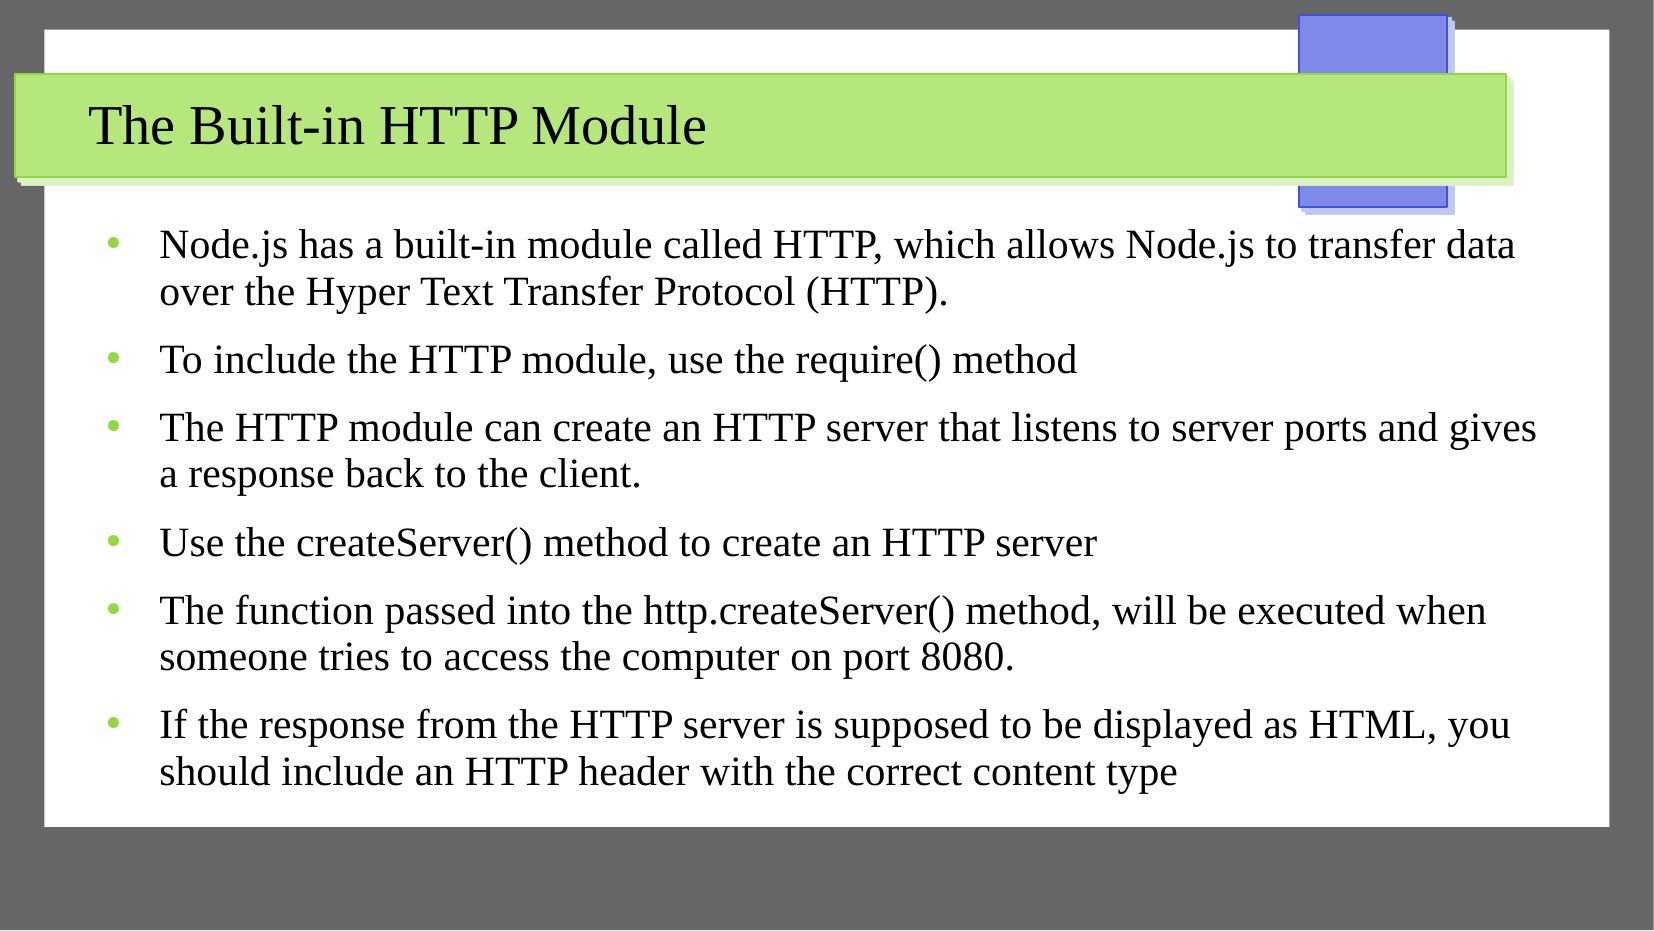

# The Built-in HTTP Module
Node.js has a built-in module called HTTP, which allows Node.js to transfer data over the Hyper Text Transfer Protocol (HTTP).
To include the HTTP module, use the require() method
The HTTP module can create an HTTP server that listens to server ports and gives a response back to the client.
Use the createServer() method to create an HTTP server
The function passed into the http.createServer() method, will be executed when someone tries to access the computer on port 8080.
If the response from the HTTP server is supposed to be displayed as HTML, you should include an HTTP header with the correct content type